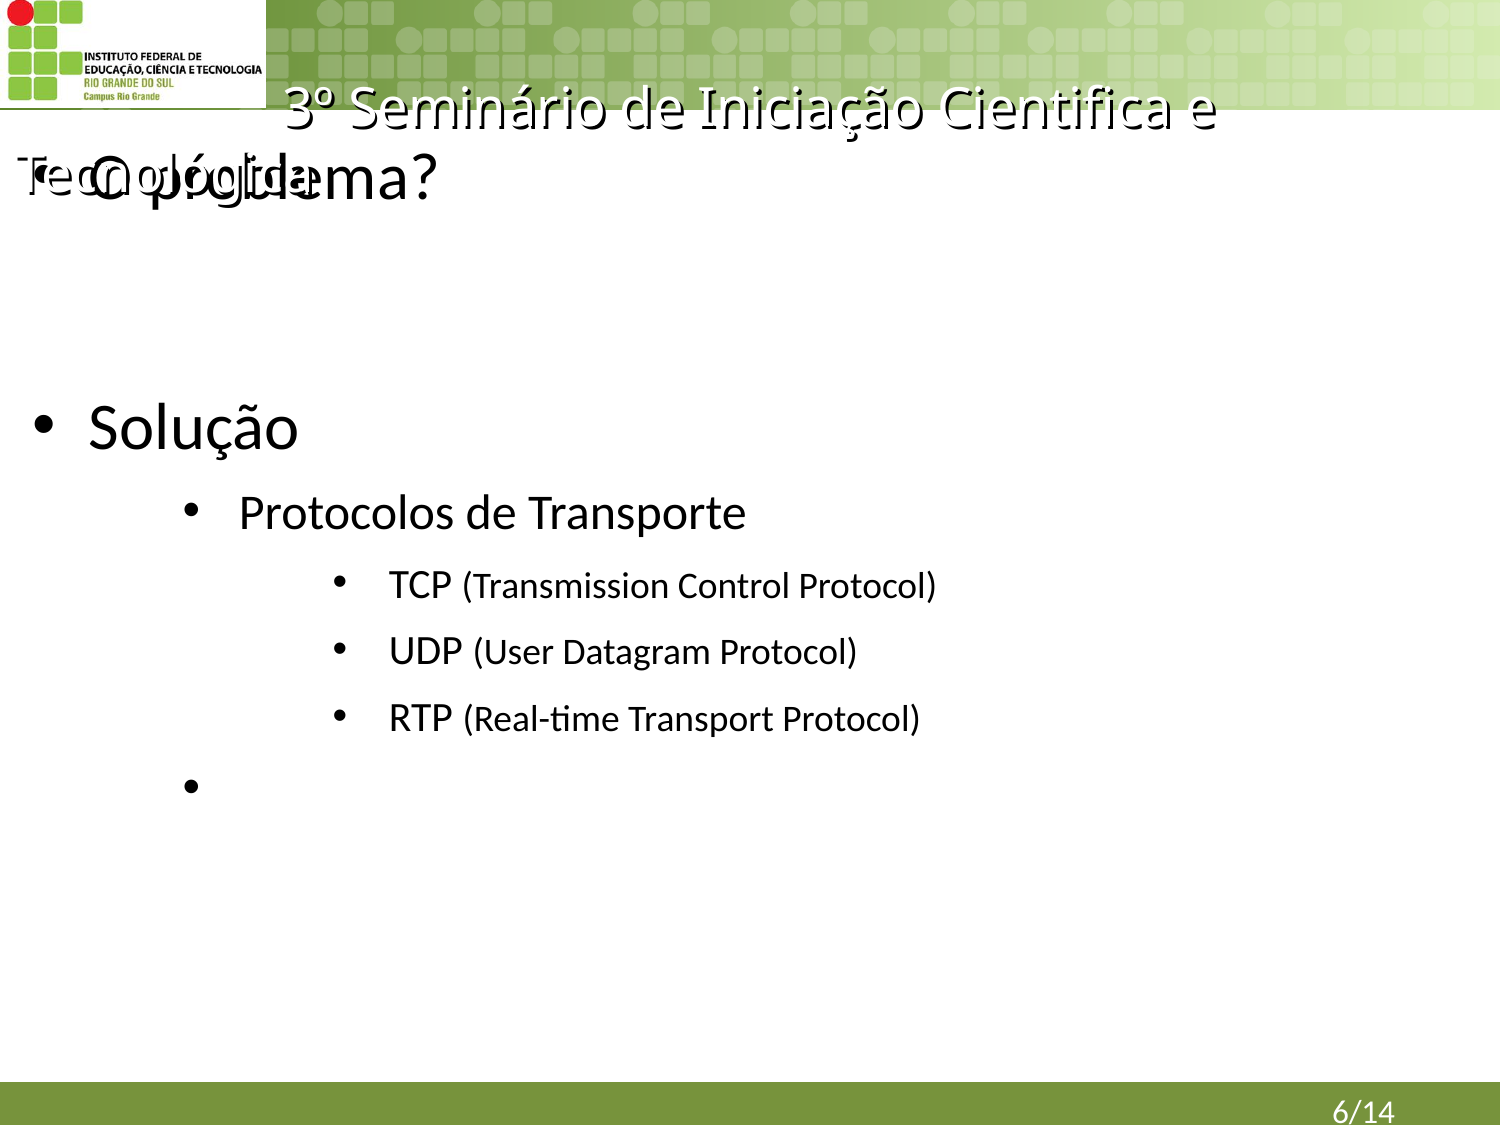

3º Seminário de Iniciação Cientifica e Tecnológica
# O problema?
Solução
Protocolos de Transporte
TCP (Transmission Control Protocol)
UDP (User Datagram Protocol)
RTP (Real-time Transport Protocol)
Streaming de vídeo para uma Plataforma Experimental em Robótica Subaquática